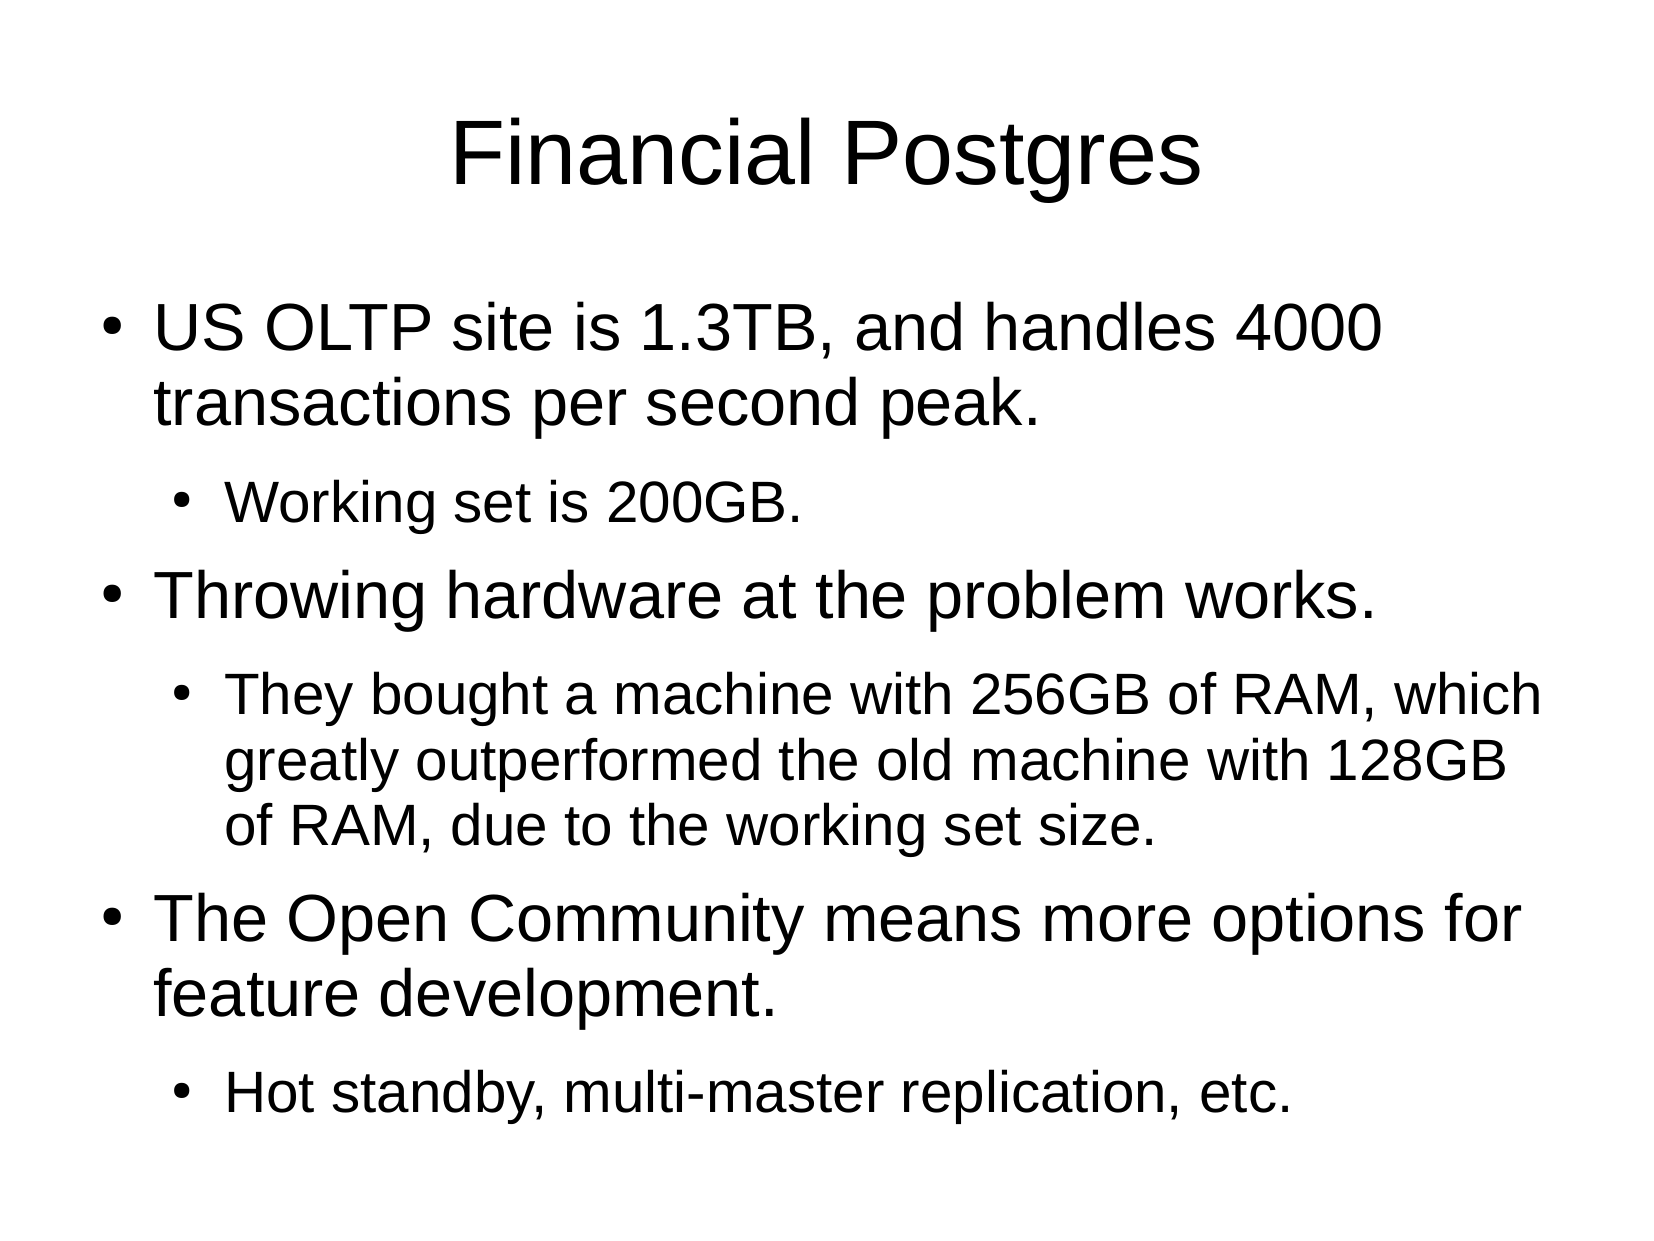

# Financial Postgres
US OLTP site is 1.3TB, and handles 4000 transactions per second peak.
Working set is 200GB.
Throwing hardware at the problem works.
They bought a machine with 256GB of RAM, which greatly outperformed the old machine with 128GB of RAM, due to the working set size.
The Open Community means more options for feature development.
Hot standby, multi-master replication, etc.